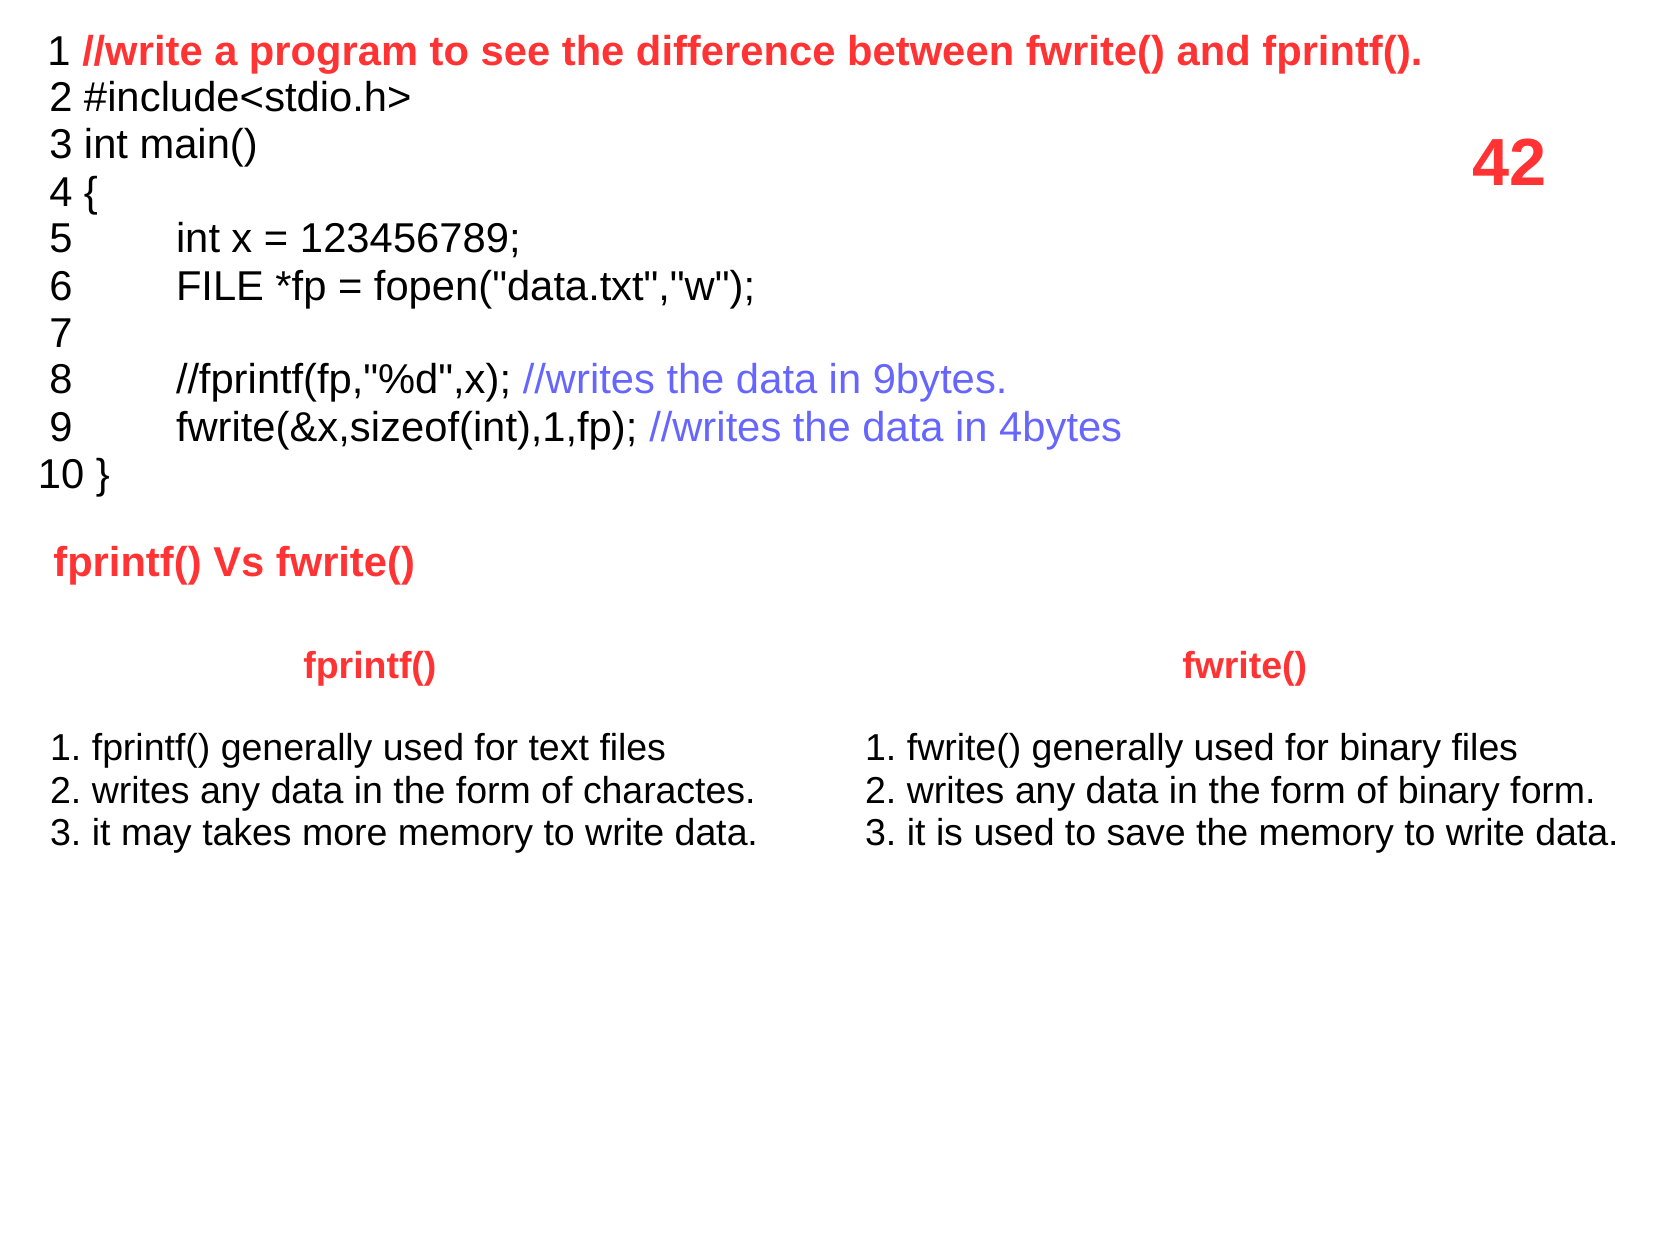

1 //write a program to see the difference between fwrite() and fprintf().
 2 #include<stdio.h>
 3 int main()
 4 {
 5 int x = 123456789;
 6 FILE *fp = fopen("data.txt","w");
 7
 8 //fprintf(fp,"%d",x); //writes the data in 9bytes.
 9 fwrite(&x,sizeof(int),1,fp); //writes the data in 4bytes
 10 }
42
fprintf() Vs fwrite()
 fprintf() fwrite()
1. fprintf() generally used for text files
2. writes any data in the form of charactes.
3. it may takes more memory to write data.
1. fwrite() generally used for binary files
2. writes any data in the form of binary form.
3. it is used to save the memory to write data.